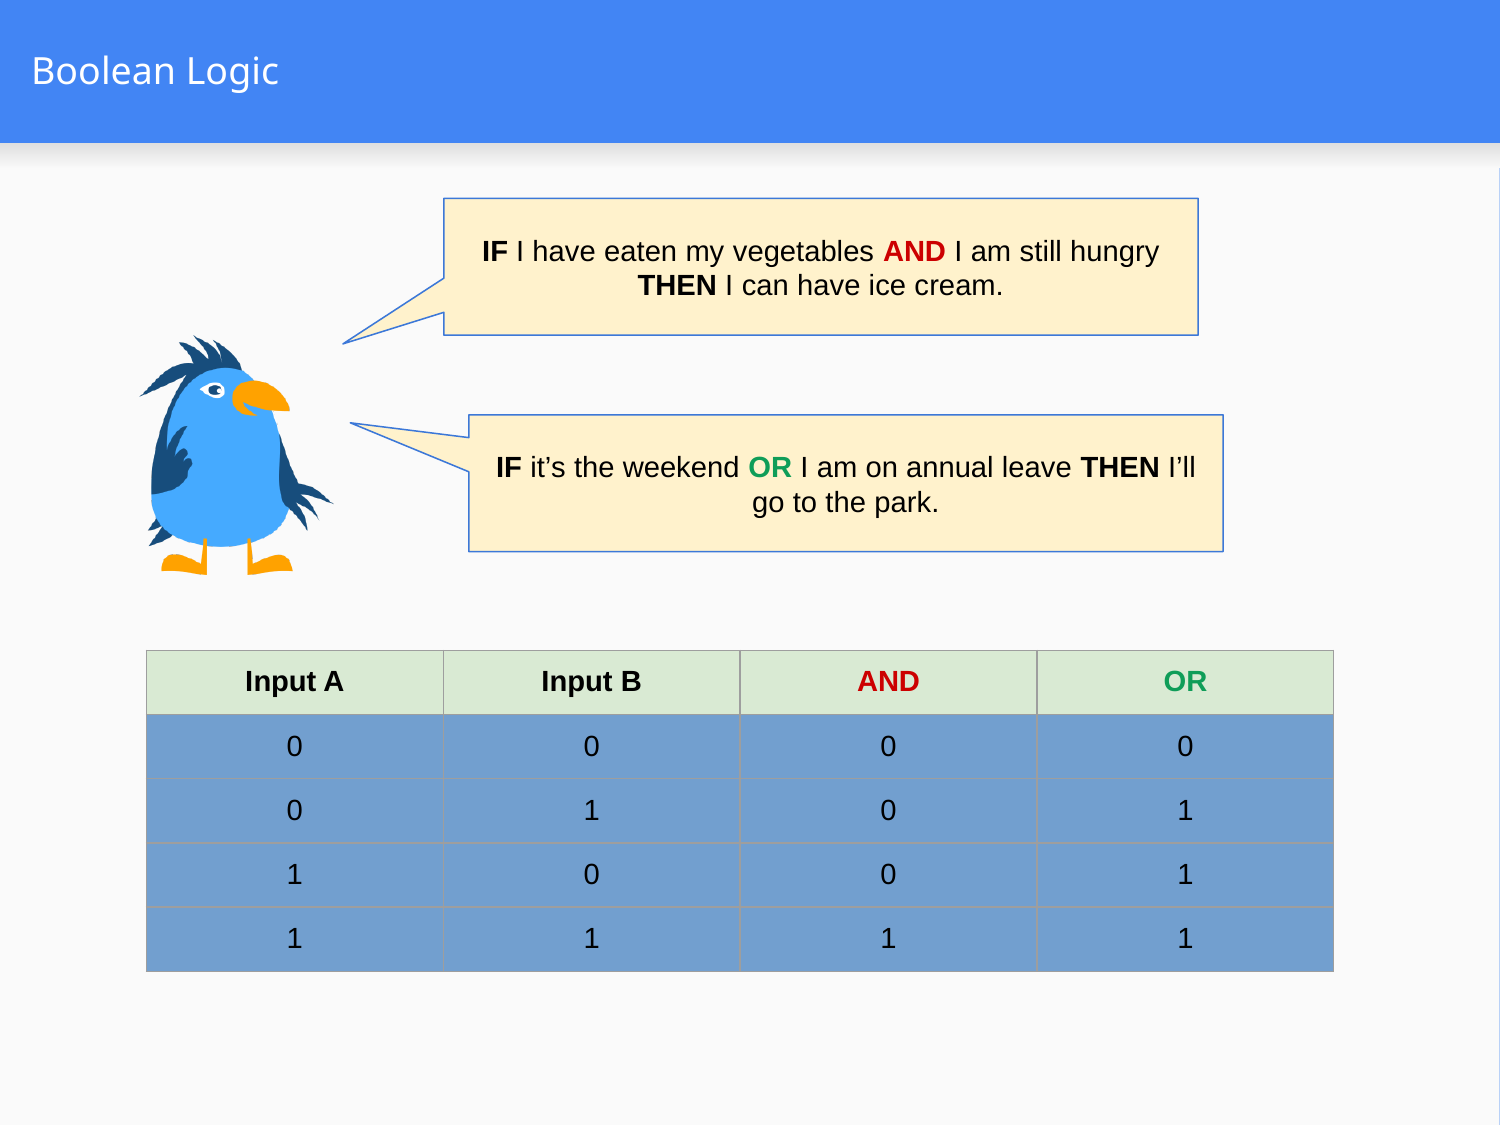

# Boolean Logic
IF I have eaten my vegetables AND I am still hungry THEN I can have ice cream.
IF it’s the weekend OR I am on annual leave THEN I’ll go to the park.
| Input A | Input B | AND | OR |
| --- | --- | --- | --- |
| 0 | 0 | 0 | 0 |
| 0 | 1 | 0 | 1 |
| 1 | 0 | 0 | 1 |
| 1 | 1 | 1 | 1 |